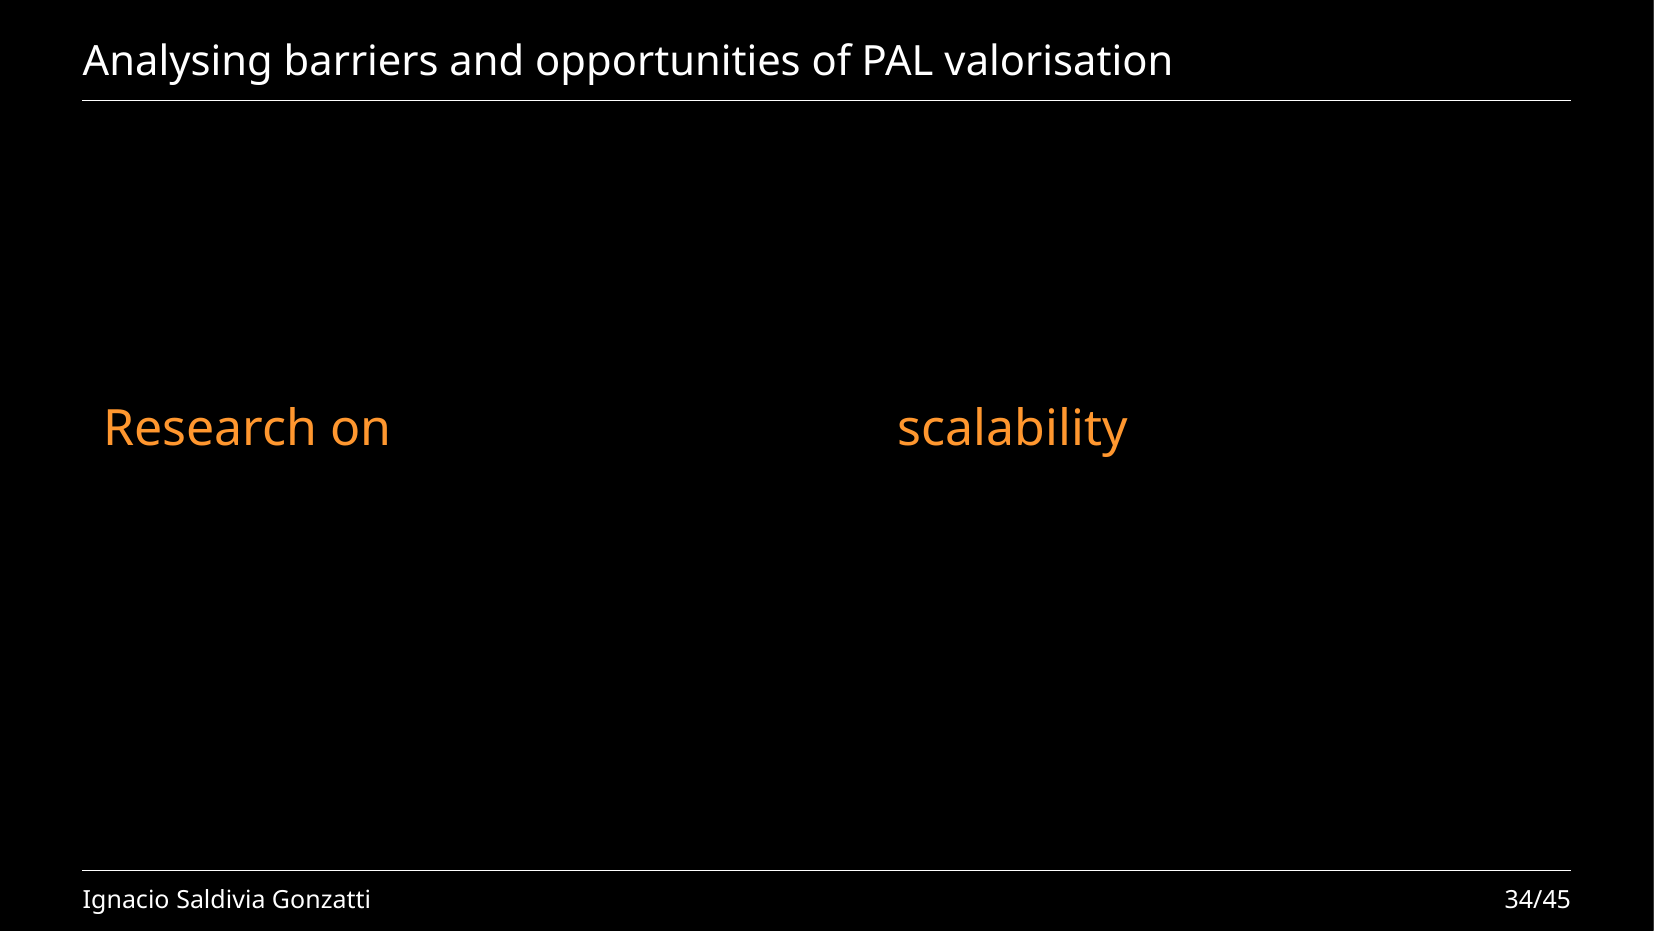

# Analysing barriers and opportunities of PAL valorisation
Research on market demand and scalability
Ignacio Saldivia Gonzatti
34